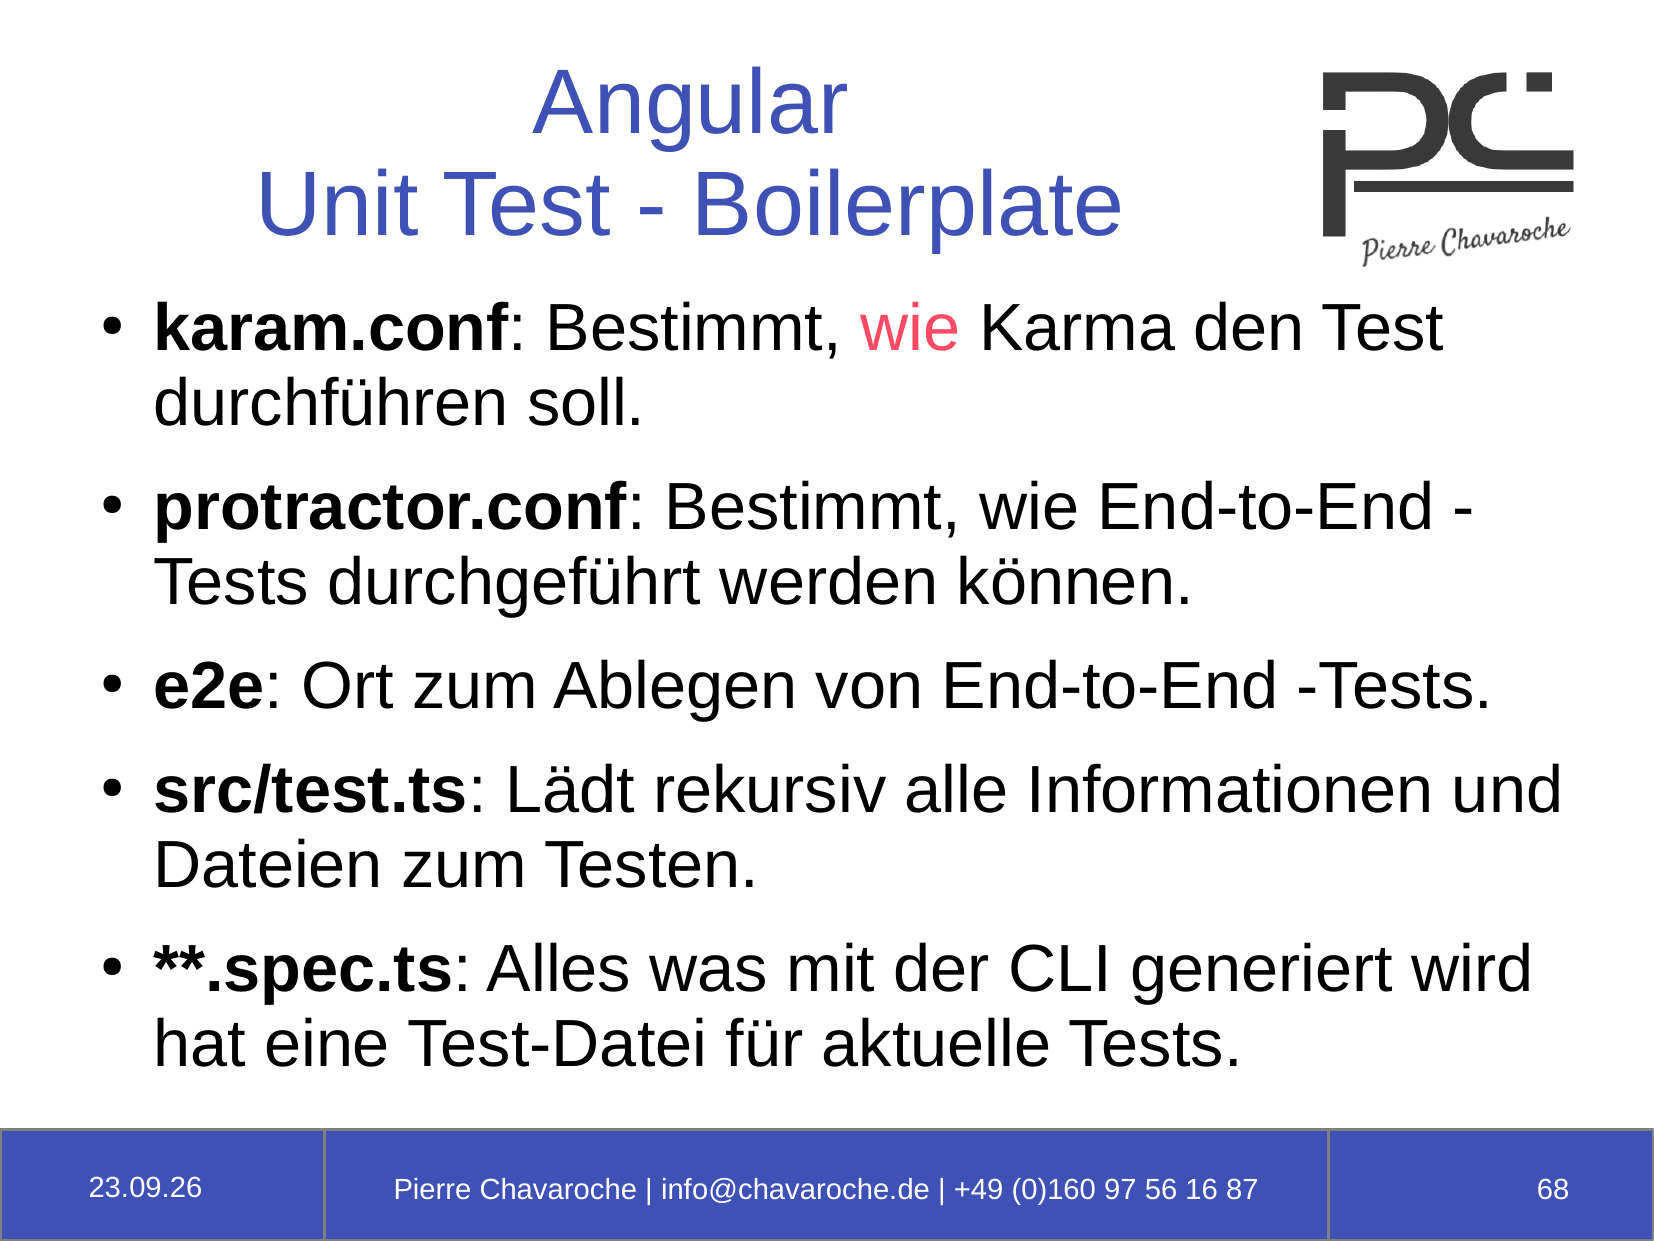

# Angular Unit Test - Boilerplate
karam.conf: Bestimmt, wie Karma den Test durchführen soll.
protractor.conf: Bestimmt, wie End-to-End -Tests durchgeführt werden können.
e2e: Ort zum Ablegen von End-to-End -Tests.
src/test.ts: Lädt rekursiv alle Informationen und Dateien zum Testen.
**.spec.ts: Alles was mit der CLI generiert wird hat eine Test-Datei für aktuelle Tests.
Pierre Chavaroche | info@chavaroche.de | +49 (0)160 97 56 16 87
68